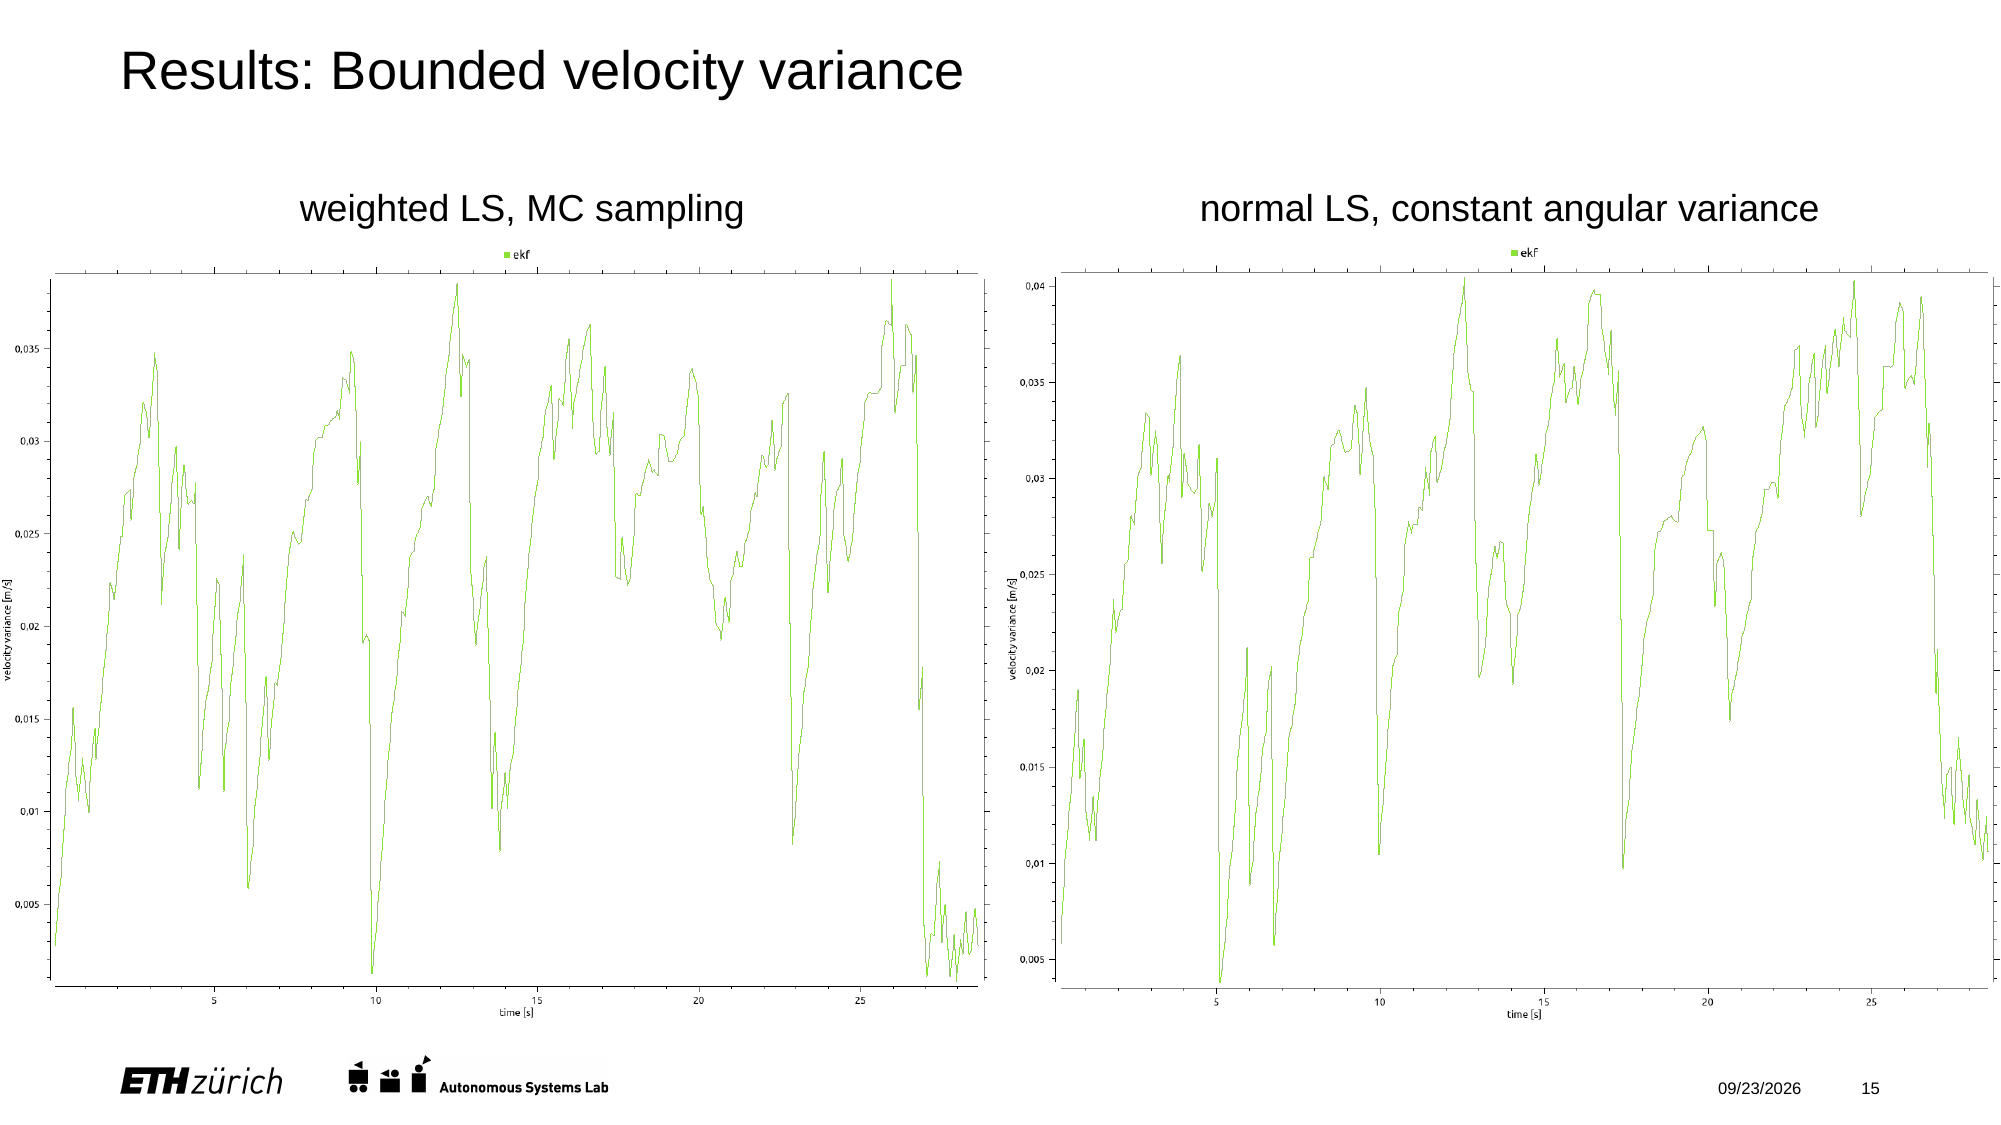

# Results: Bounded velocity variance
weighted LS, MC sampling
normal LS, constant angular variance